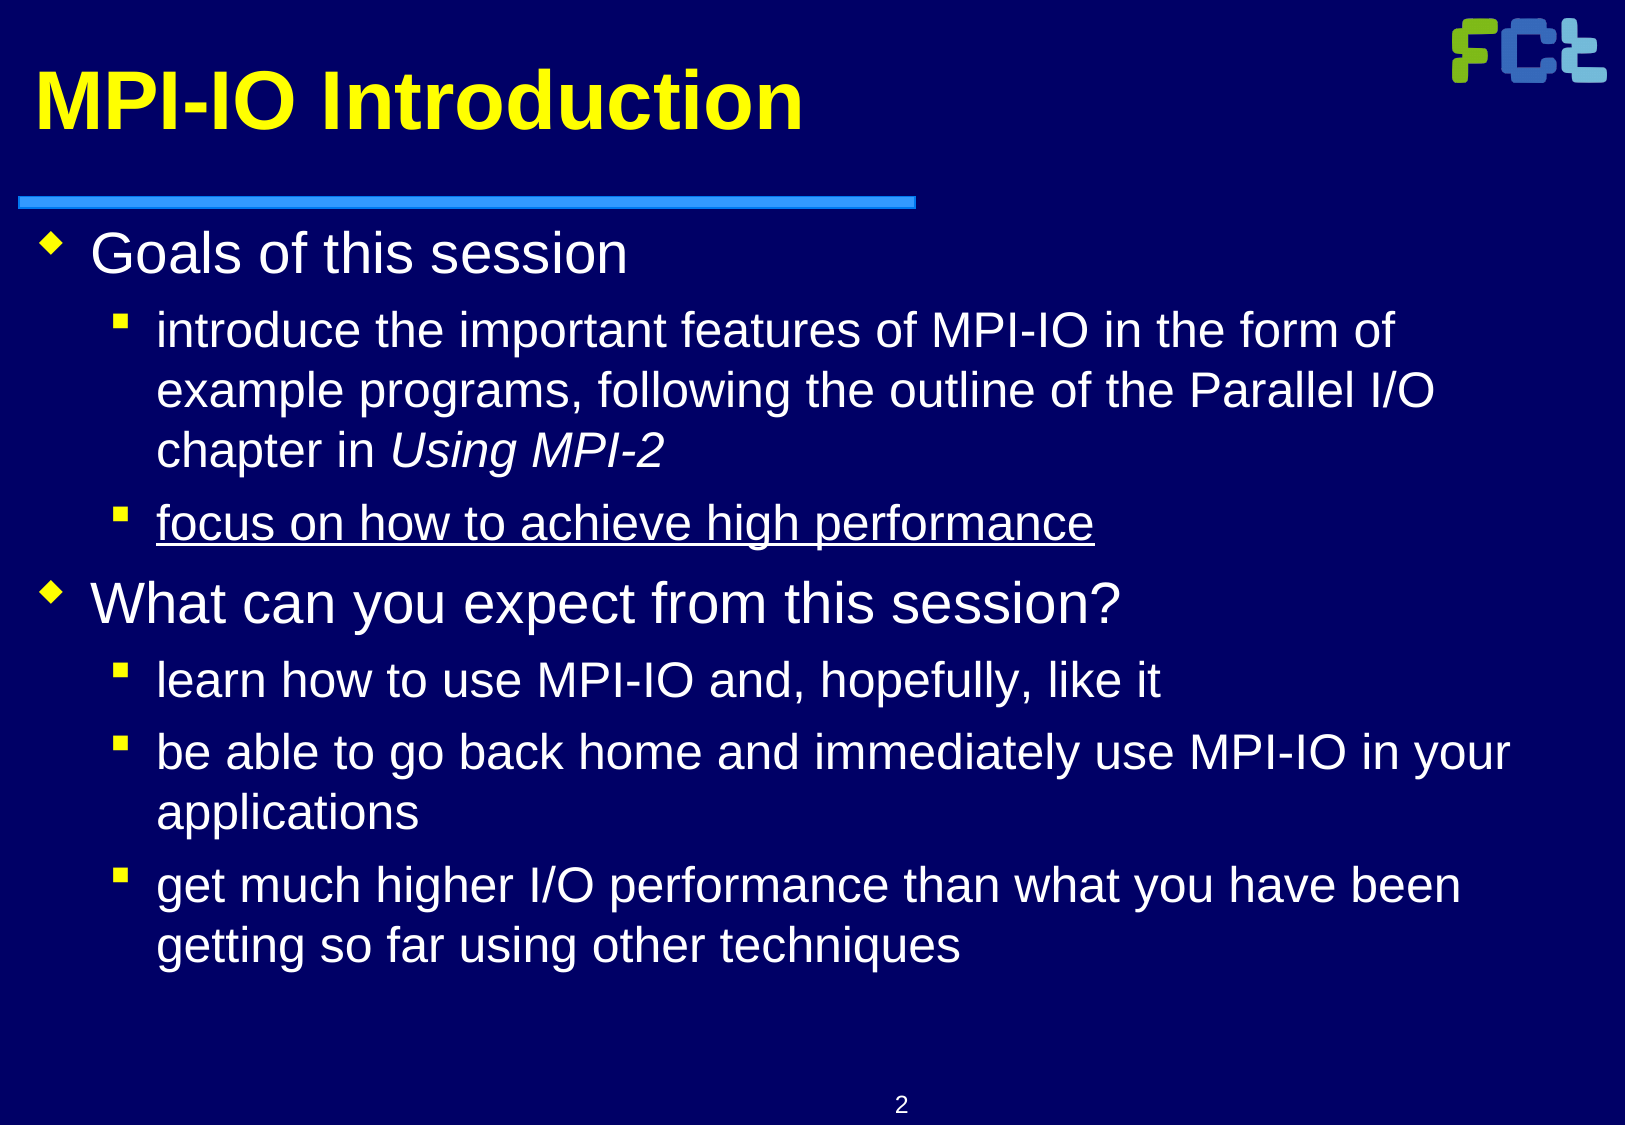

# MPI-IO Introduction
Goals of this session
introduce the important features of MPI-IO in the form of example programs, following the outline of the Parallel I/O chapter in Using MPI-2
focus on how to achieve high performance
What can you expect from this session?
learn how to use MPI-IO and, hopefully, like it
be able to go back home and immediately use MPI-IO in your applications
get much higher I/O performance than what you have been getting so far using other techniques